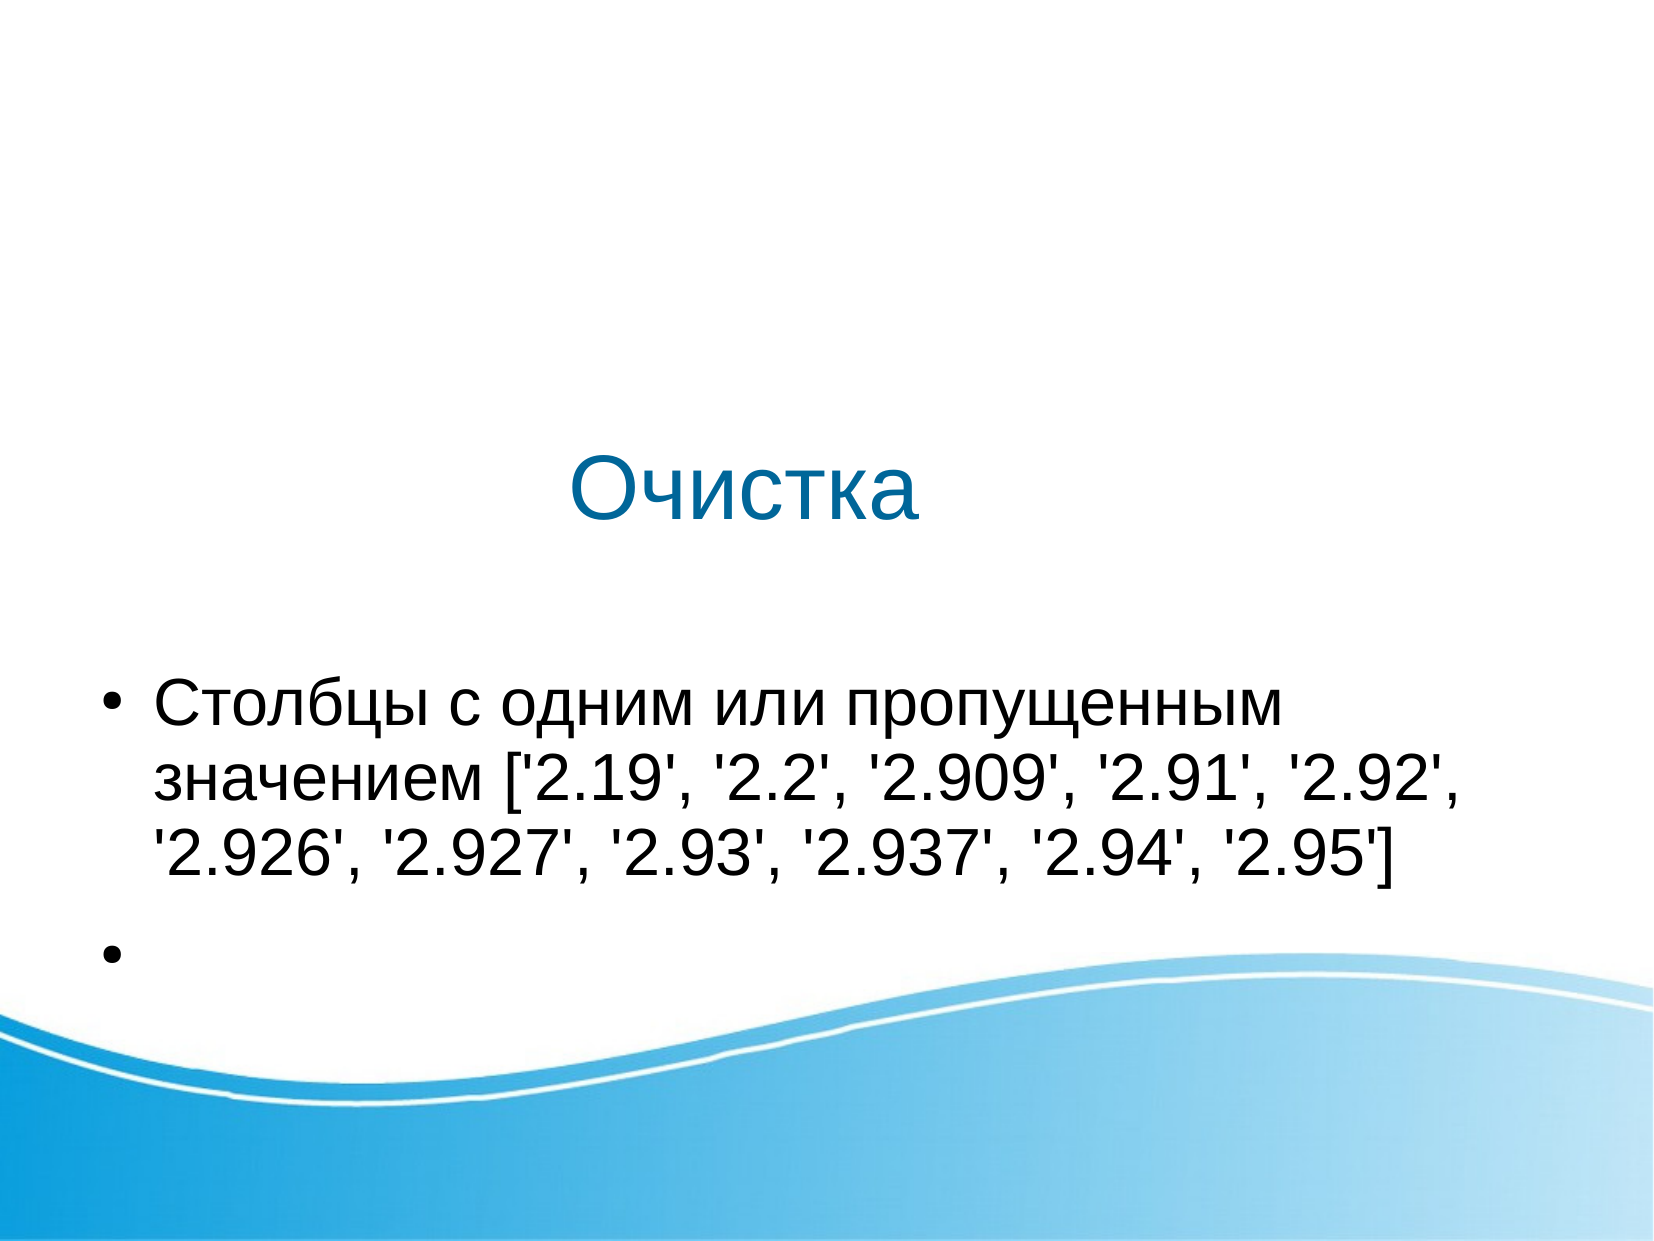

# Очистка
Столбцы с одним или пропущенным значением ['2.19', '2.2', '2.909', '2.91', '2.92', '2.926', '2.927', '2.93', '2.937', '2.94', '2.95']